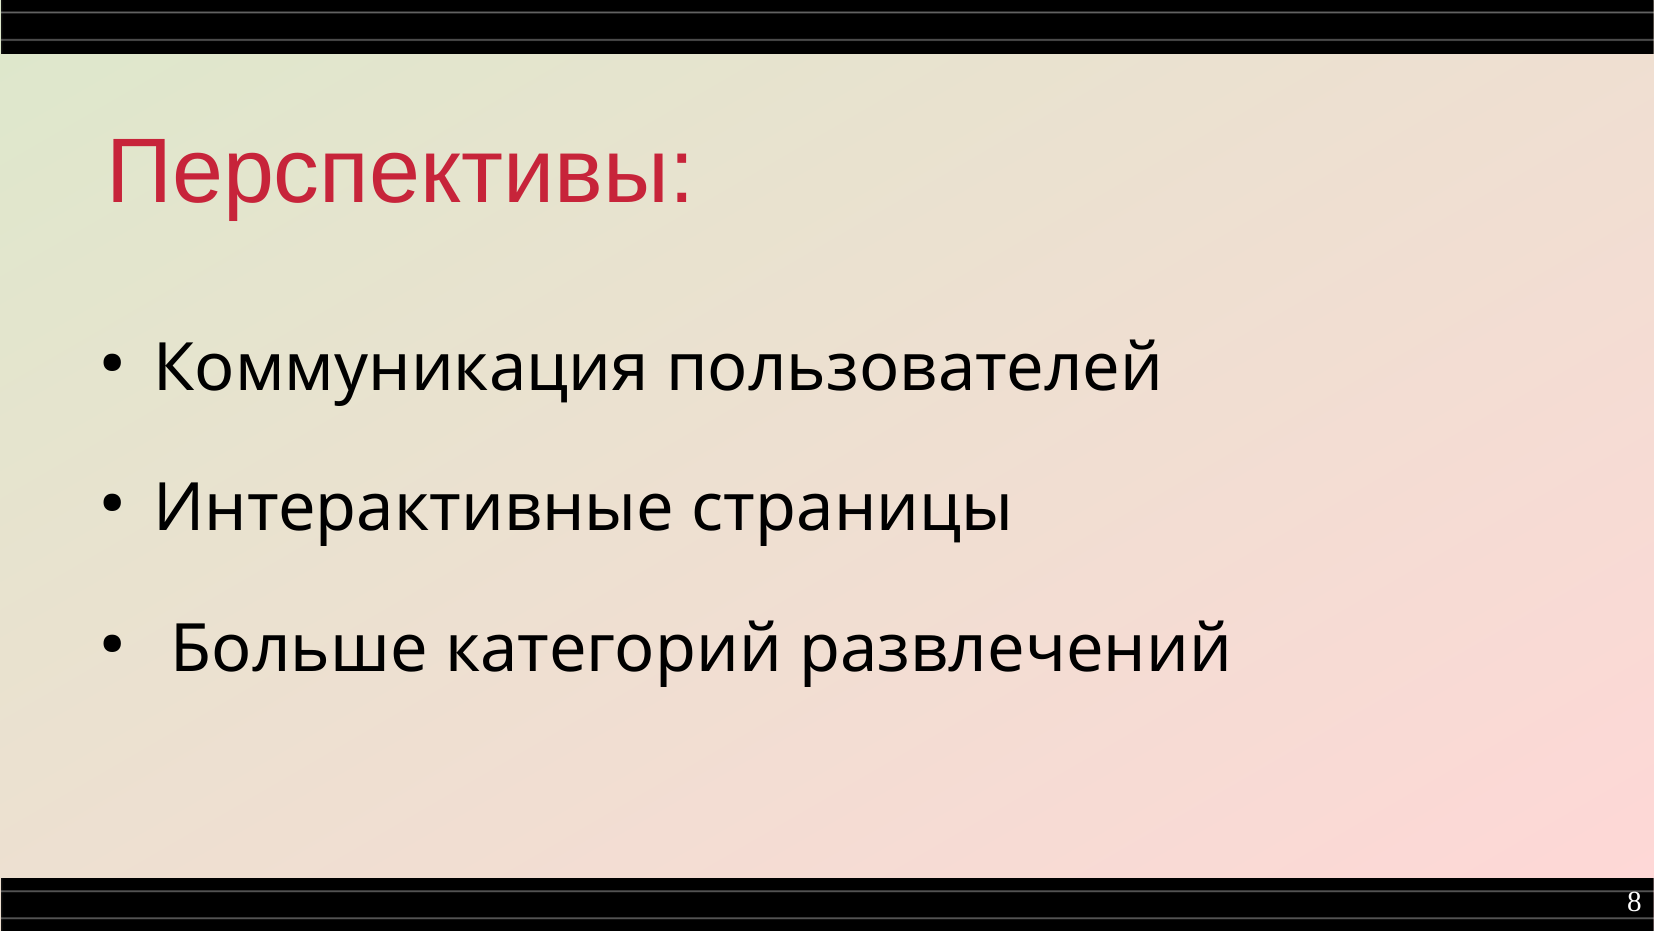

# Перспективы:
Коммуникация пользователей
Интерактивные страницы
 Больше категорий развлечений